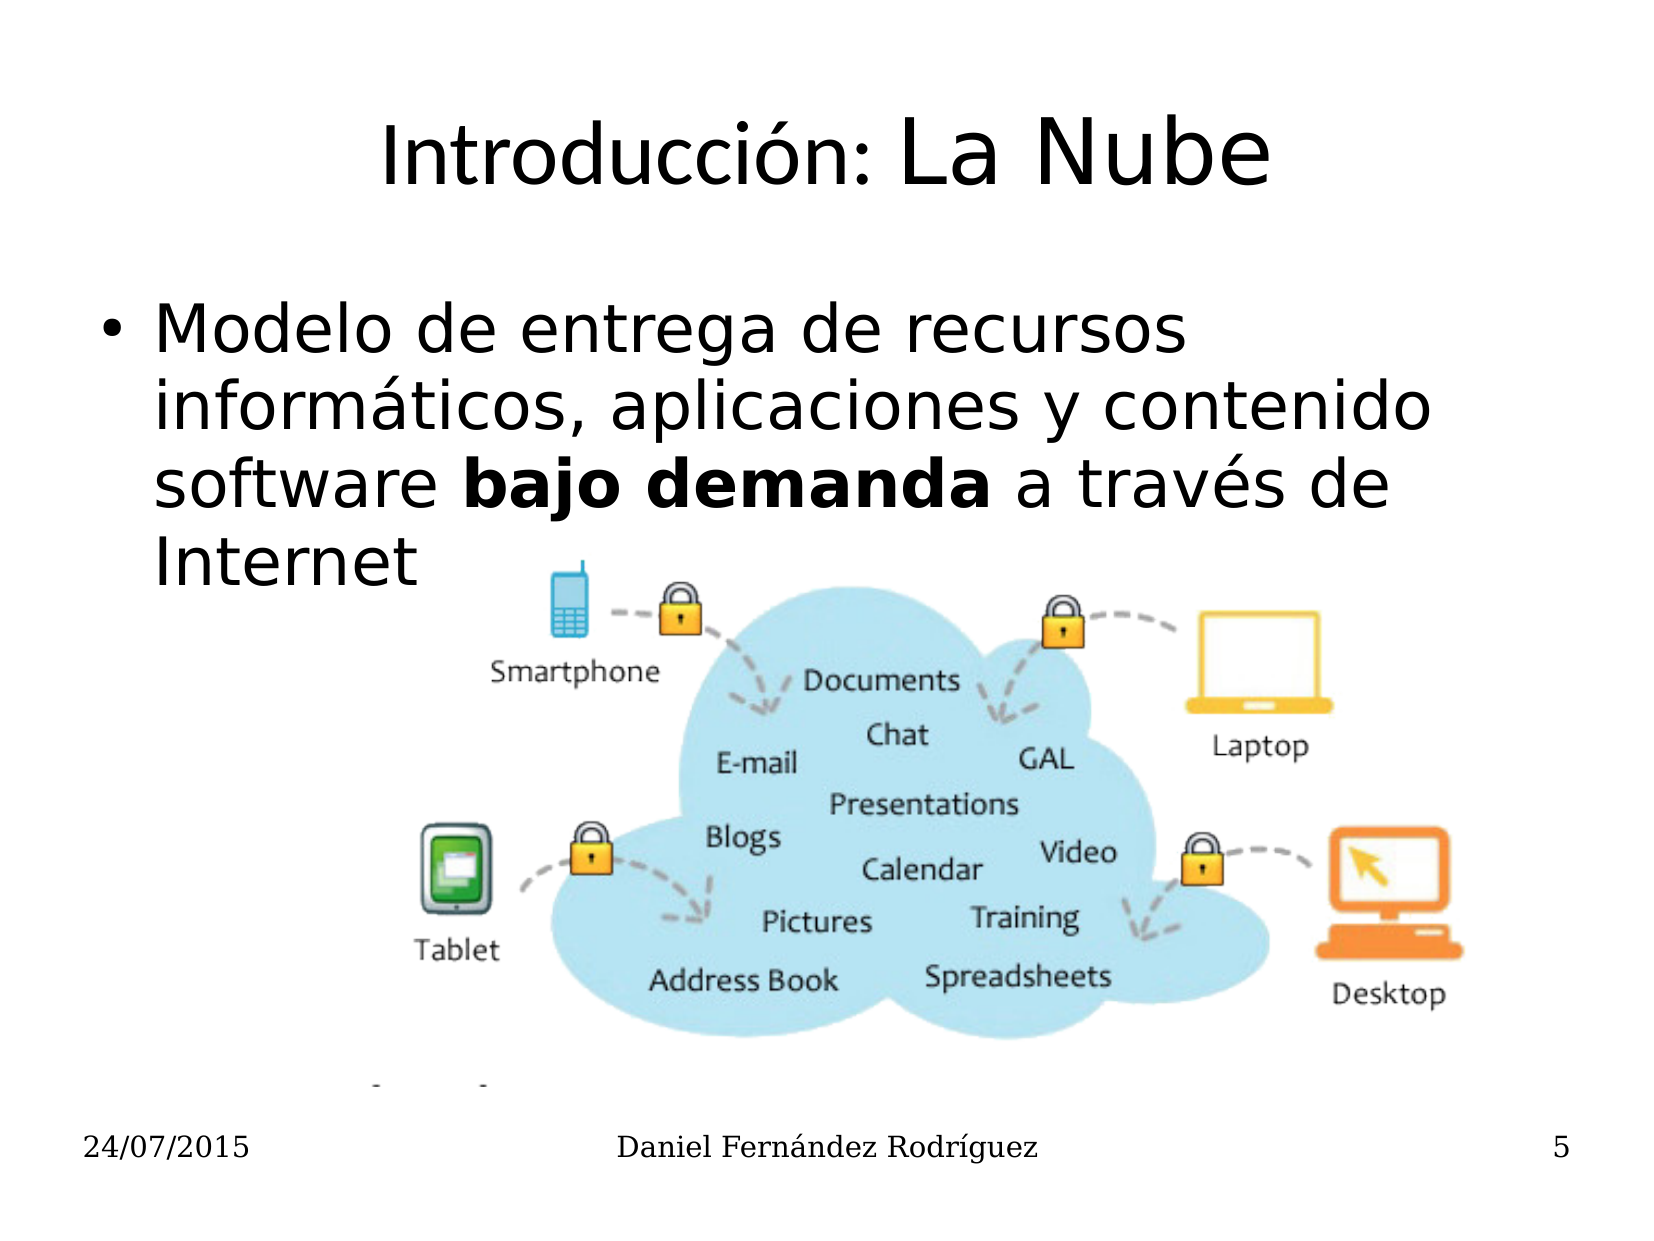

# Introducción: La Nube
Modelo de entrega de recursos informáticos, aplicaciones y contenido software bajo demanda a través de Internet
24/07/2015
Daniel Fernández Rodríguez
5